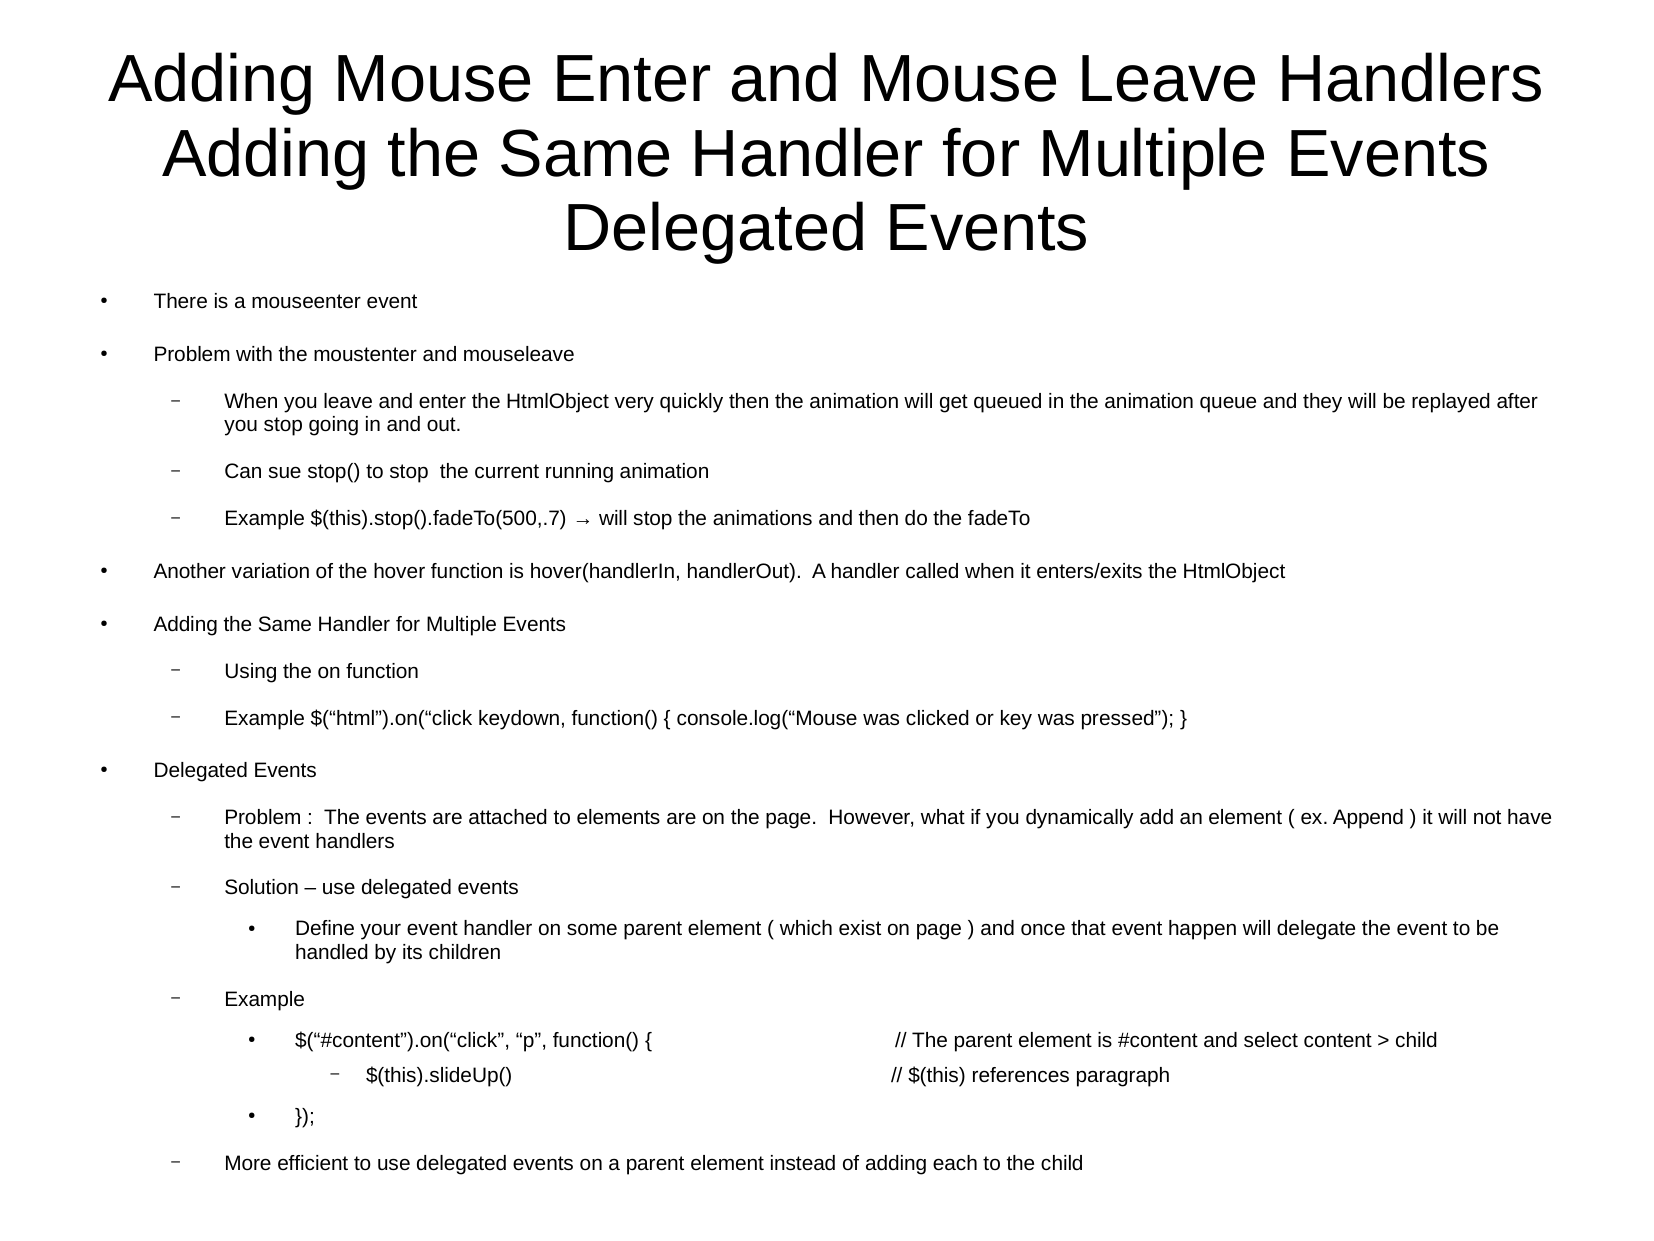

# Adding Mouse Enter and Mouse Leave Handlers Adding the Same Handler for Multiple Events Delegated Events
There is a mouseenter event
Problem with the moustenter and mouseleave
When you leave and enter the HtmlObject very quickly then the animation will get queued in the animation queue and they will be replayed after you stop going in and out.
Can sue stop() to stop the current running animation
Example $(this).stop().fadeTo(500,.7) → will stop the animations and then do the fadeTo
Another variation of the hover function is hover(handlerIn, handlerOut). A handler called when it enters/exits the HtmlObject
Adding the Same Handler for Multiple Events
Using the on function
Example $(“html”).on(“click keydown, function() { console.log(“Mouse was clicked or key was pressed”); }
Delegated Events
Problem : The events are attached to elements are on the page. However, what if you dynamically add an element ( ex. Append ) it will not have the event handlers
Solution – use delegated events
Define your event handler on some parent element ( which exist on page ) and once that event happen will delegate the event to be handled by its children
Example
$(“#content”).on(“click”, “p”, function() {				// The parent element is #content and select content > child
$(this).slideUp()						// $(this) references paragraph
});
More efficient to use delegated events on a parent element instead of adding each to the child